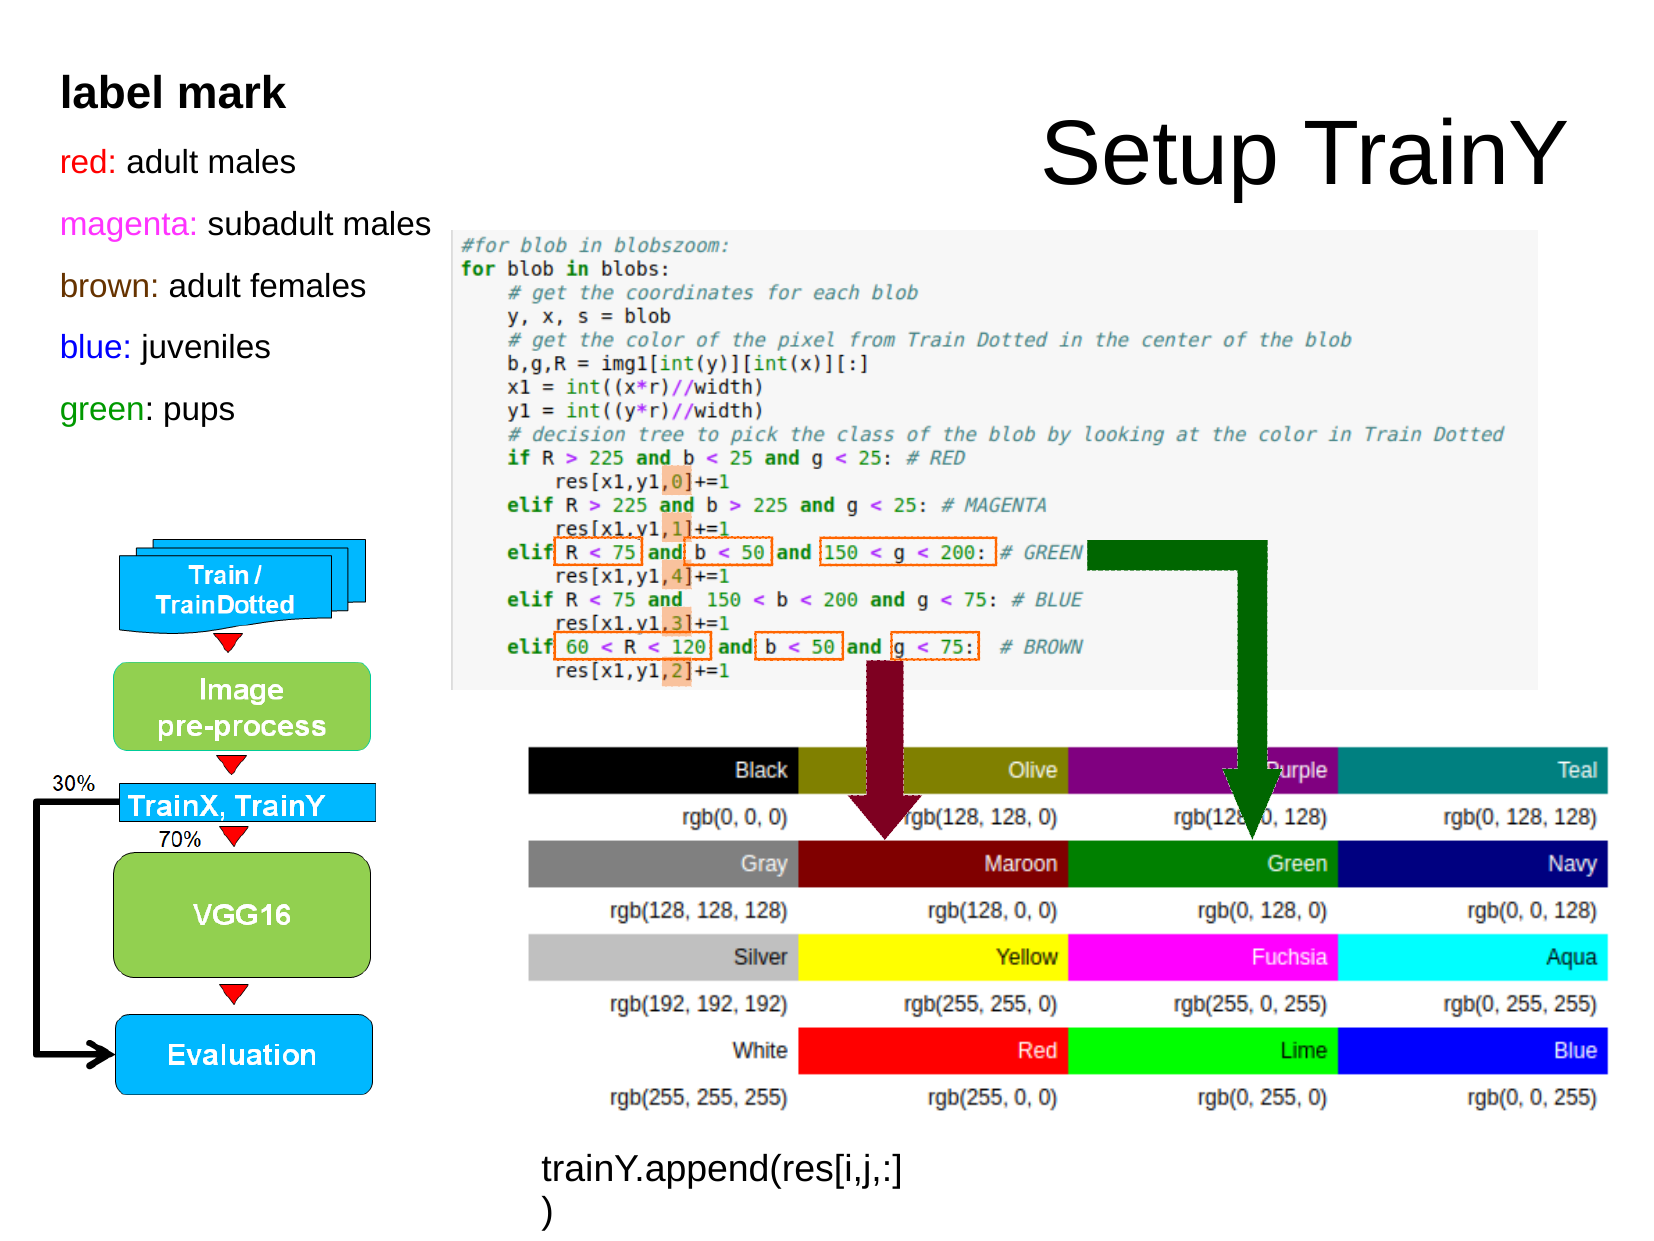

# Setup TrainY
label mark
red: adult males
magenta: subadult males
brown: adult females
blue: juveniles
green: pups
trainY.append(res[i,j,:])